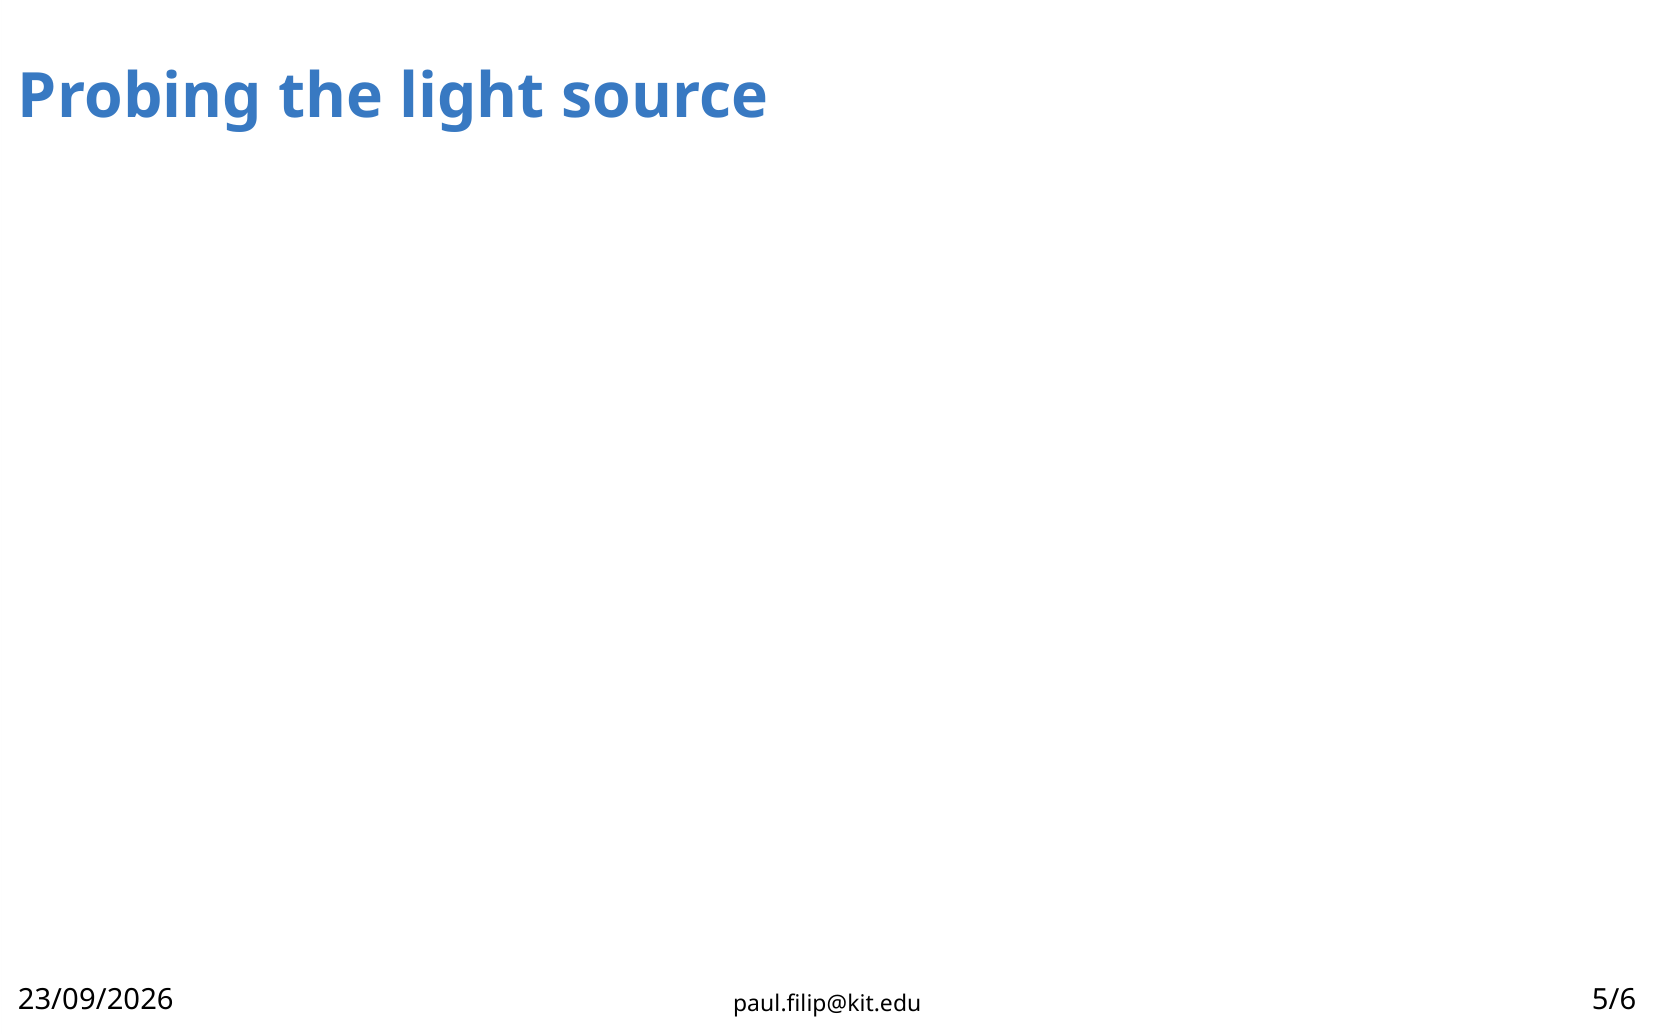

# Probing the light source
paul.filip@kit.edu
5